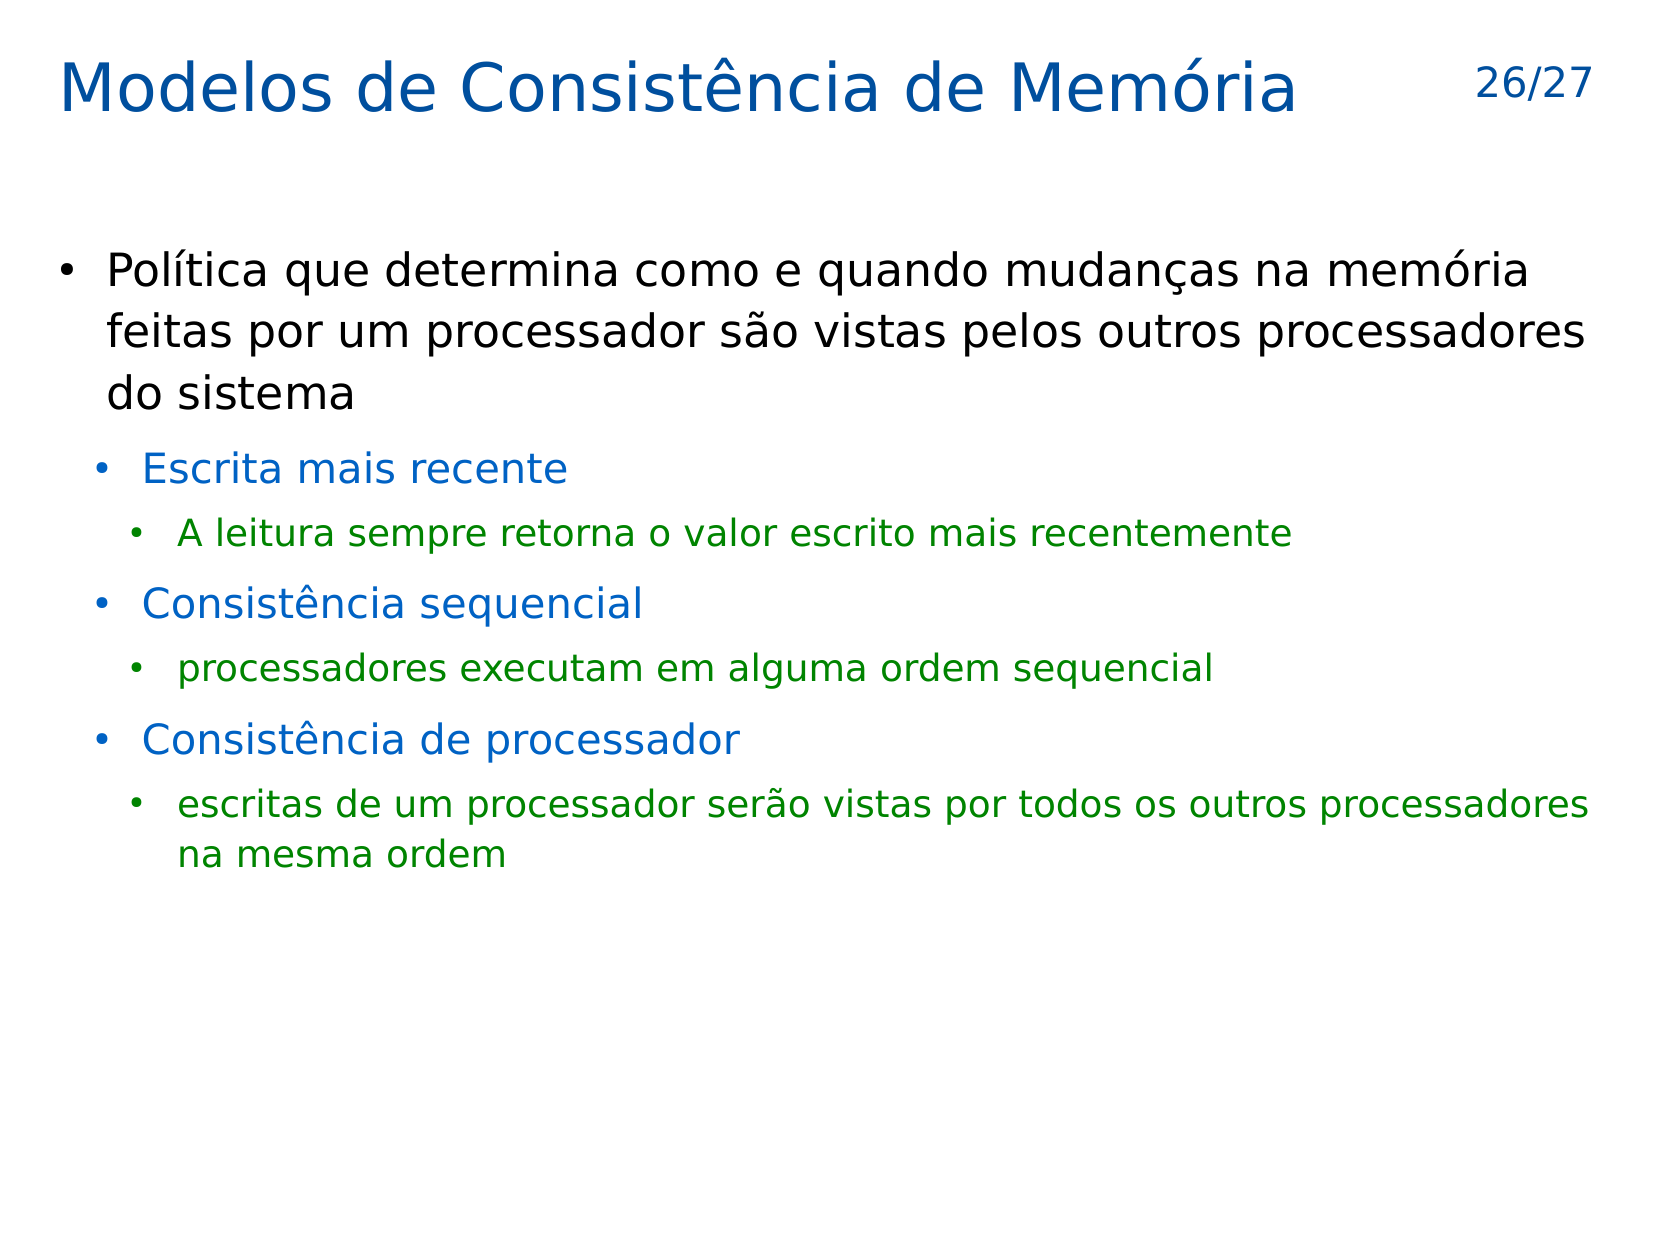

# Modelos de Consistência de Memória
26
Política que determina como e quando mudanças na memória feitas por um processador são vistas pelos outros processadores do sistema
Escrita mais recente
A leitura sempre retorna o valor escrito mais recentemente
Consistência sequencial
processadores executam em alguma ordem sequencial
Consistência de processador
escritas de um processador serão vistas por todos os outros processadores na mesma ordem